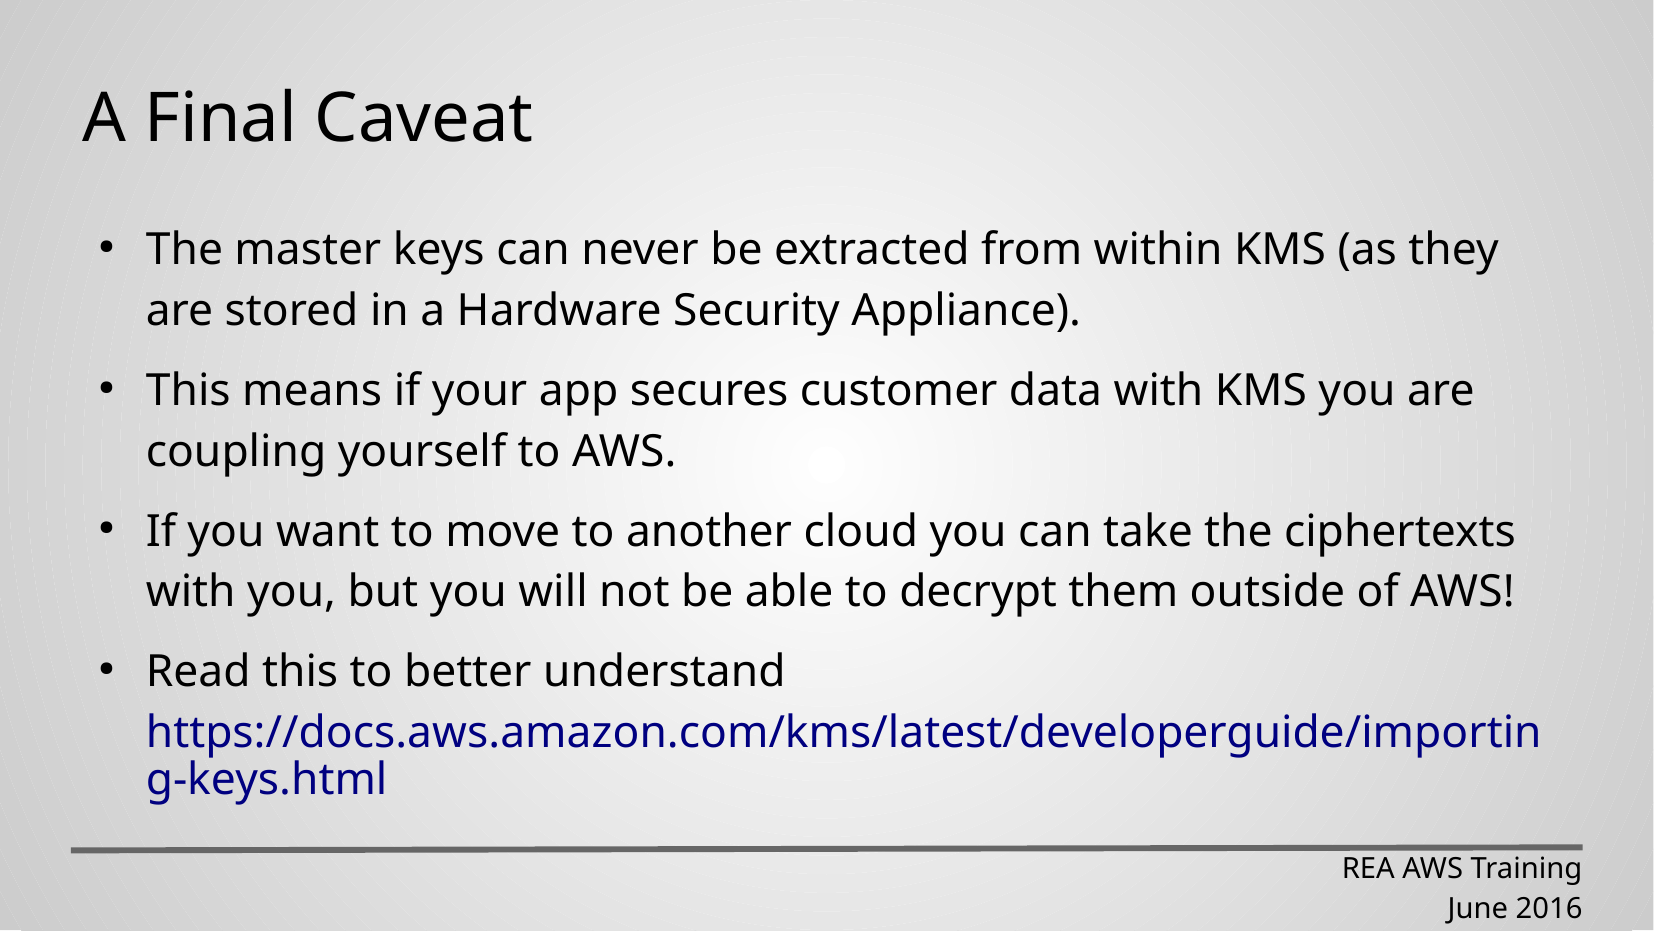

# A Final Caveat
The master keys can never be extracted from within KMS (as they are stored in a Hardware Security Appliance).
This means if your app secures customer data with KMS you are coupling yourself to AWS.
If you want to move to another cloud you can take the ciphertexts with you, but you will not be able to decrypt them outside of AWS!
Read this to better understandhttps://docs.aws.amazon.com/kms/latest/developerguide/importing-keys.html